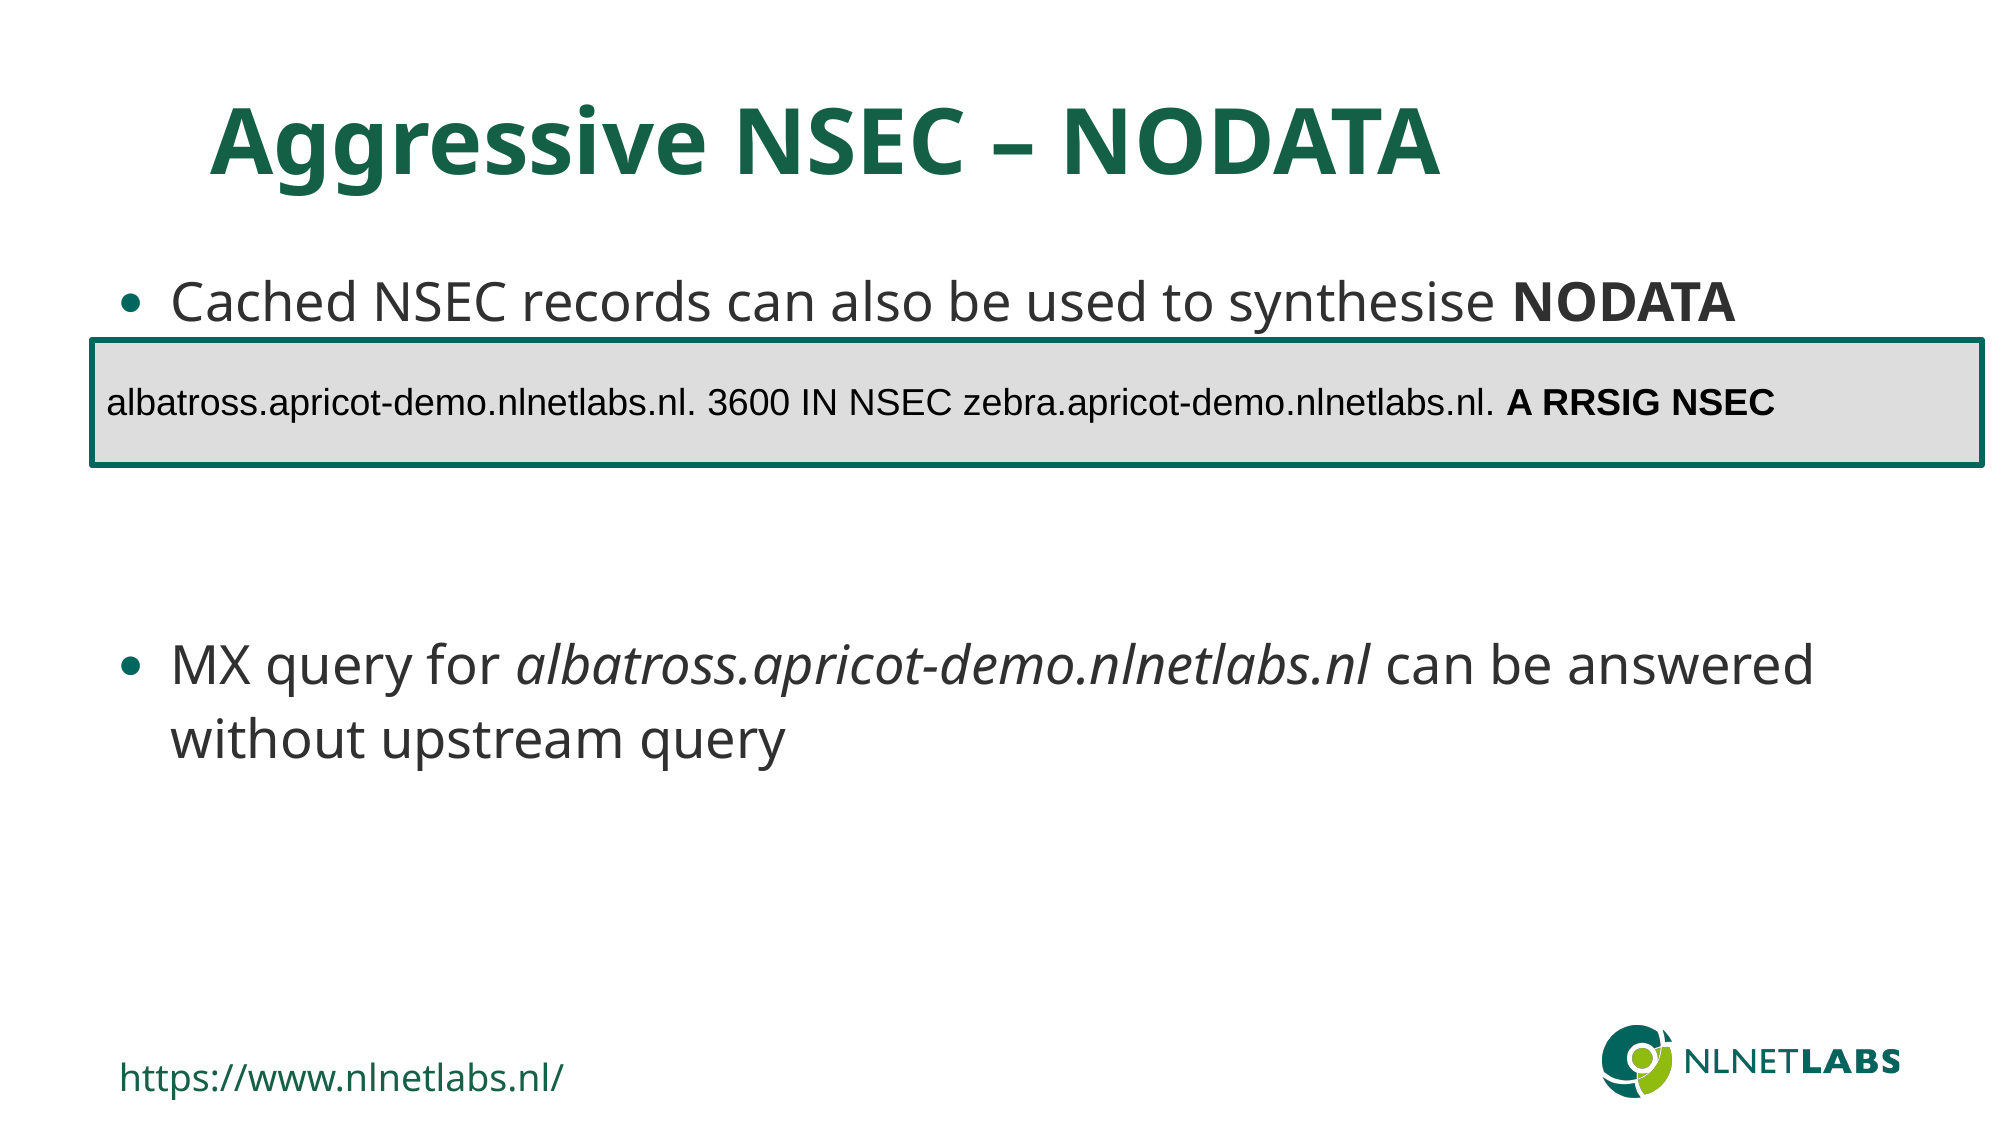

# Aggressive NSEC – NODATA
Cached NSEC records can also be used to synthesise NODATA answers
MX query for albatross.apricot-demo.nlnetlabs.nl can be answered without upstream query
albatross.apricot-demo.nlnetlabs.nl. 3600 IN NSEC zebra.apricot-demo.nlnetlabs.nl. A RRSIG NSEC